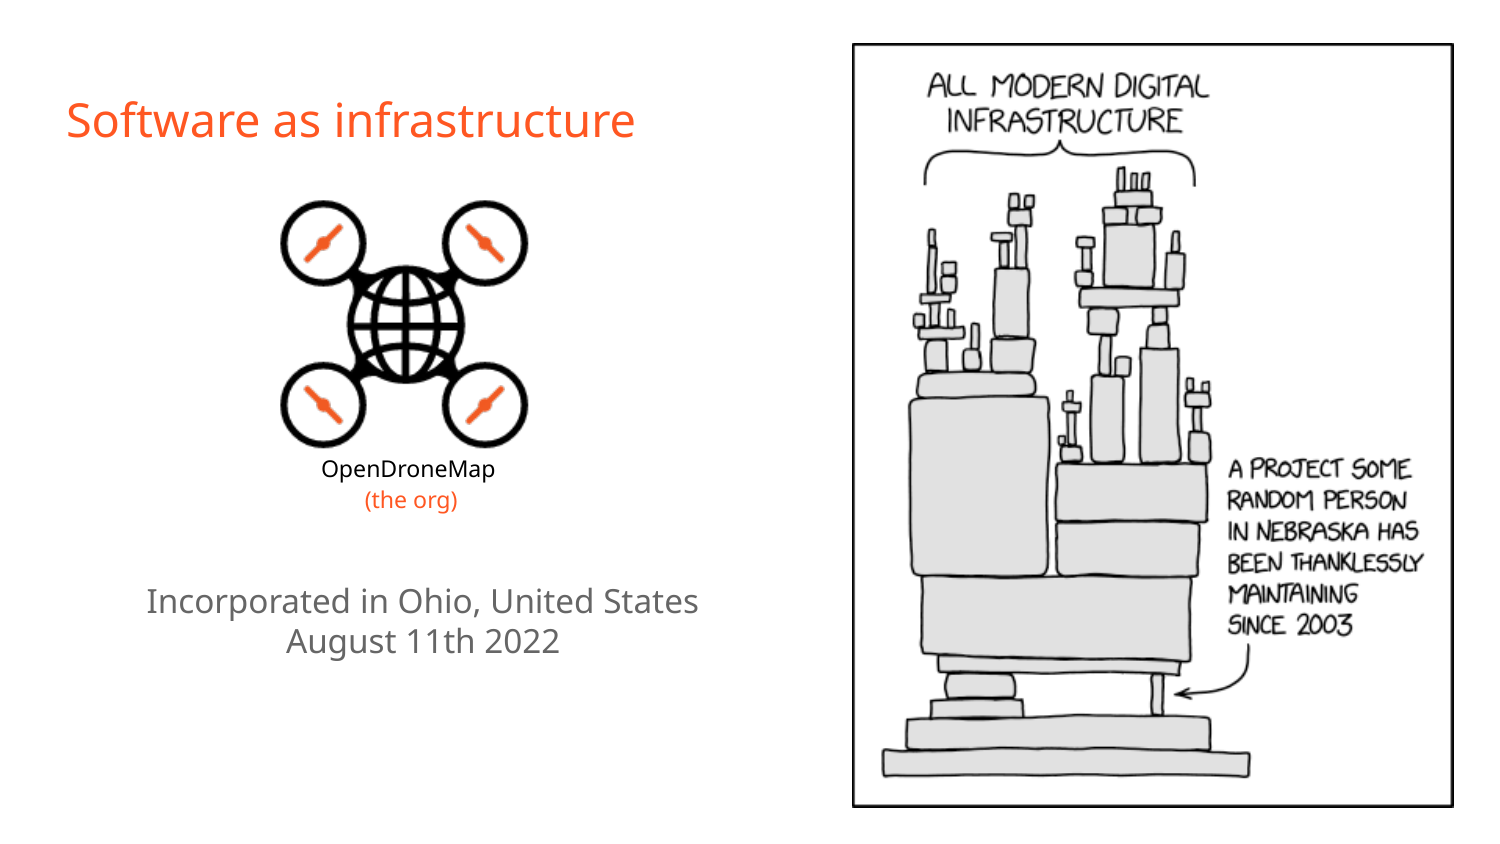

# Software as infrastructure
OpenDroneMap
(the org)
Incorporated in Ohio, United States
August 11th 2022